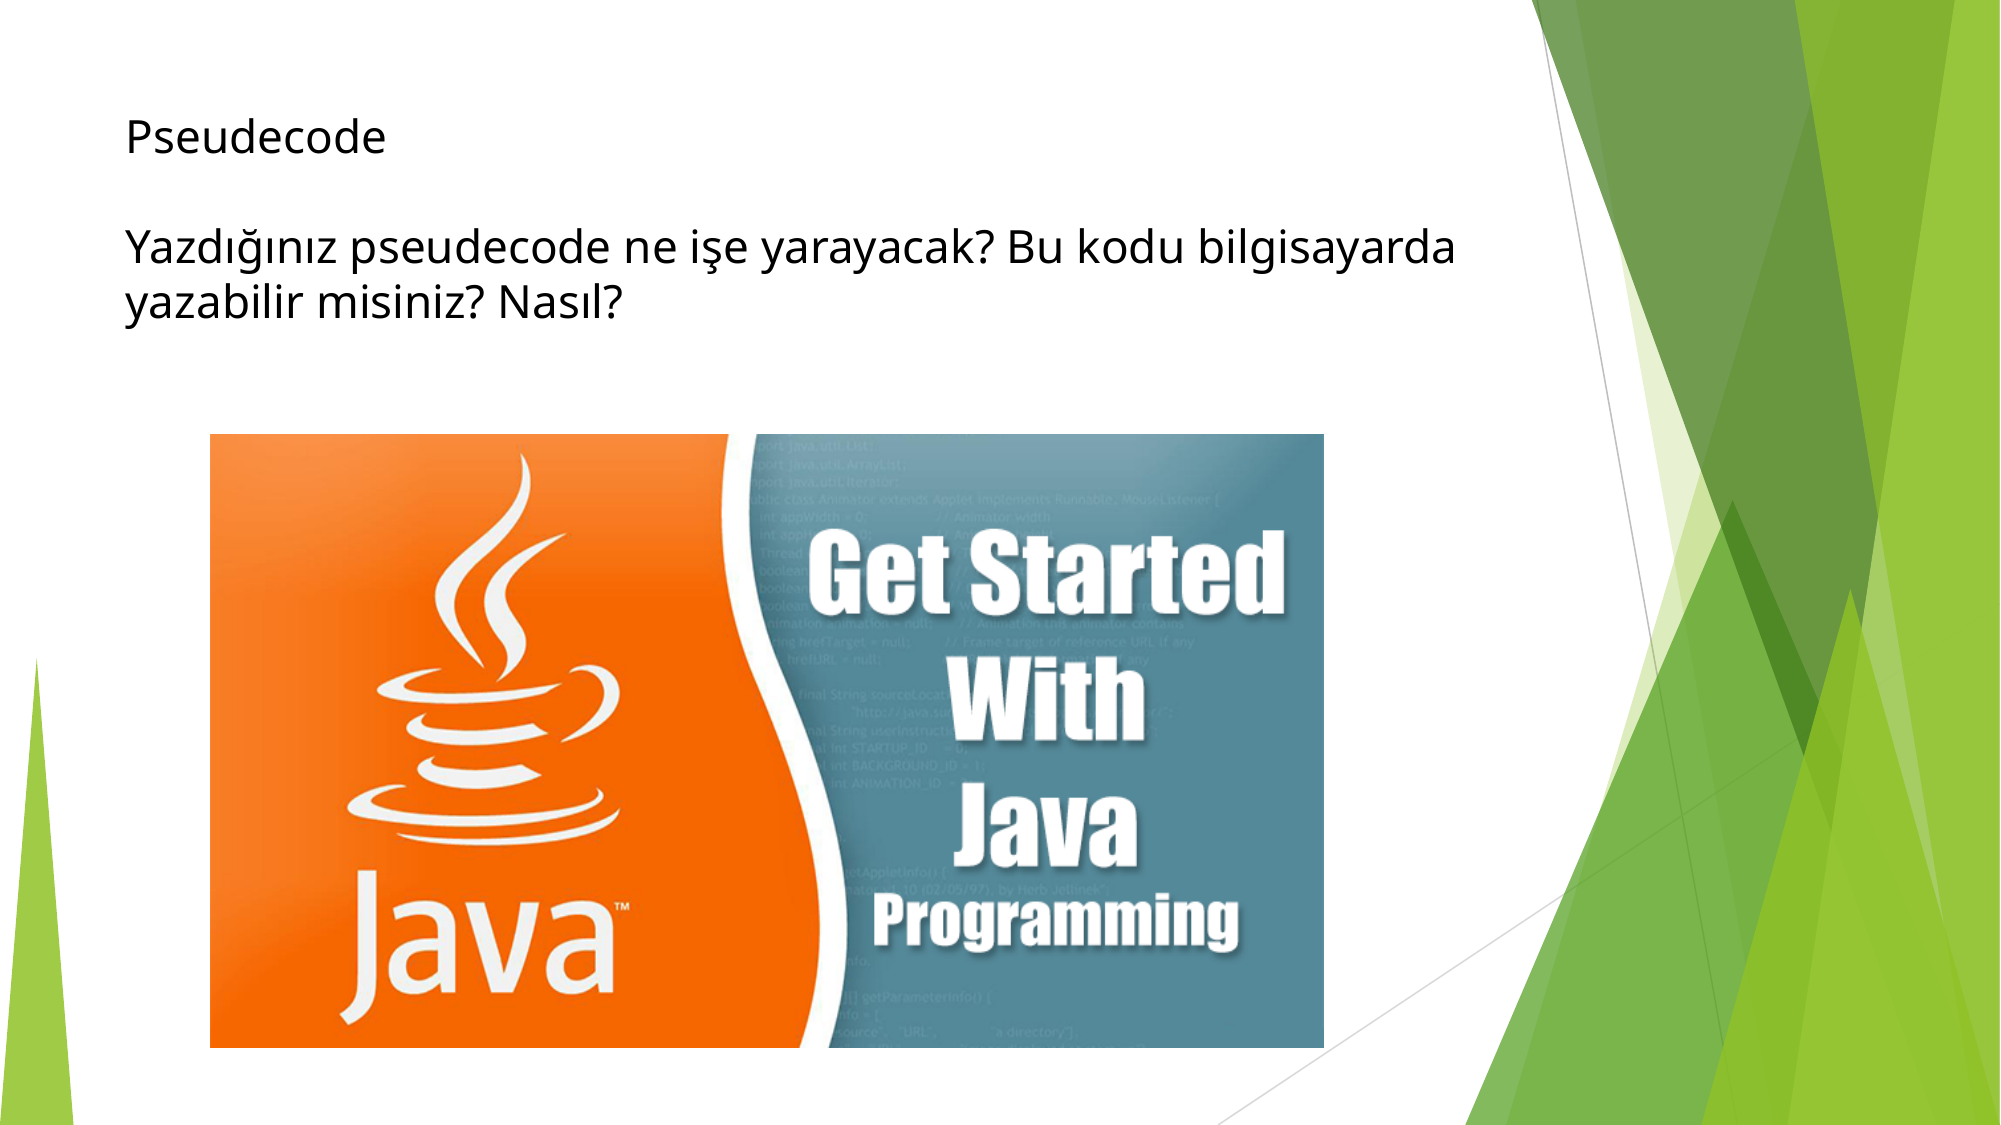

# Pseudecode Yazdığınız pseudecode ne işe yarayacak? Bu kodu bilgisayarda yazabilir misiniz? Nasıl?